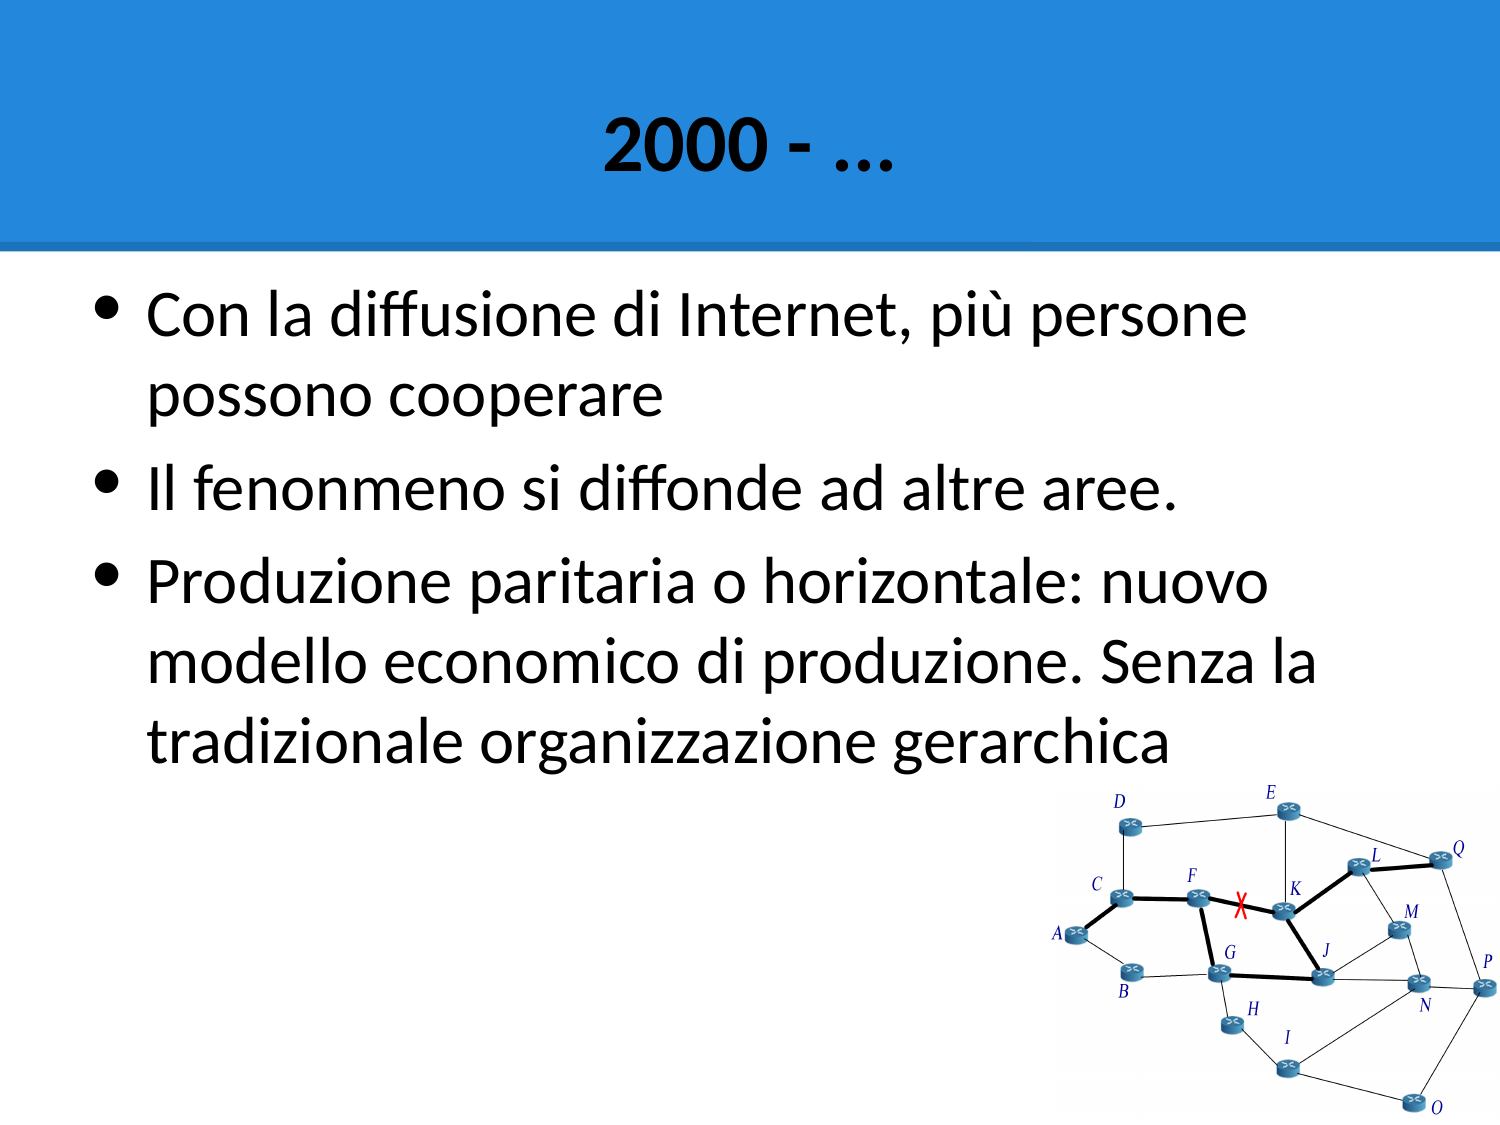

# 2000 - ...
Con la diffusione di Internet, più persone possono cooperare
Il fenonmeno si diffonde ad altre aree.
Produzione paritaria o horizontale: nuovo modello economico di produzione. Senza la tradizionale organizzazione gerarchica